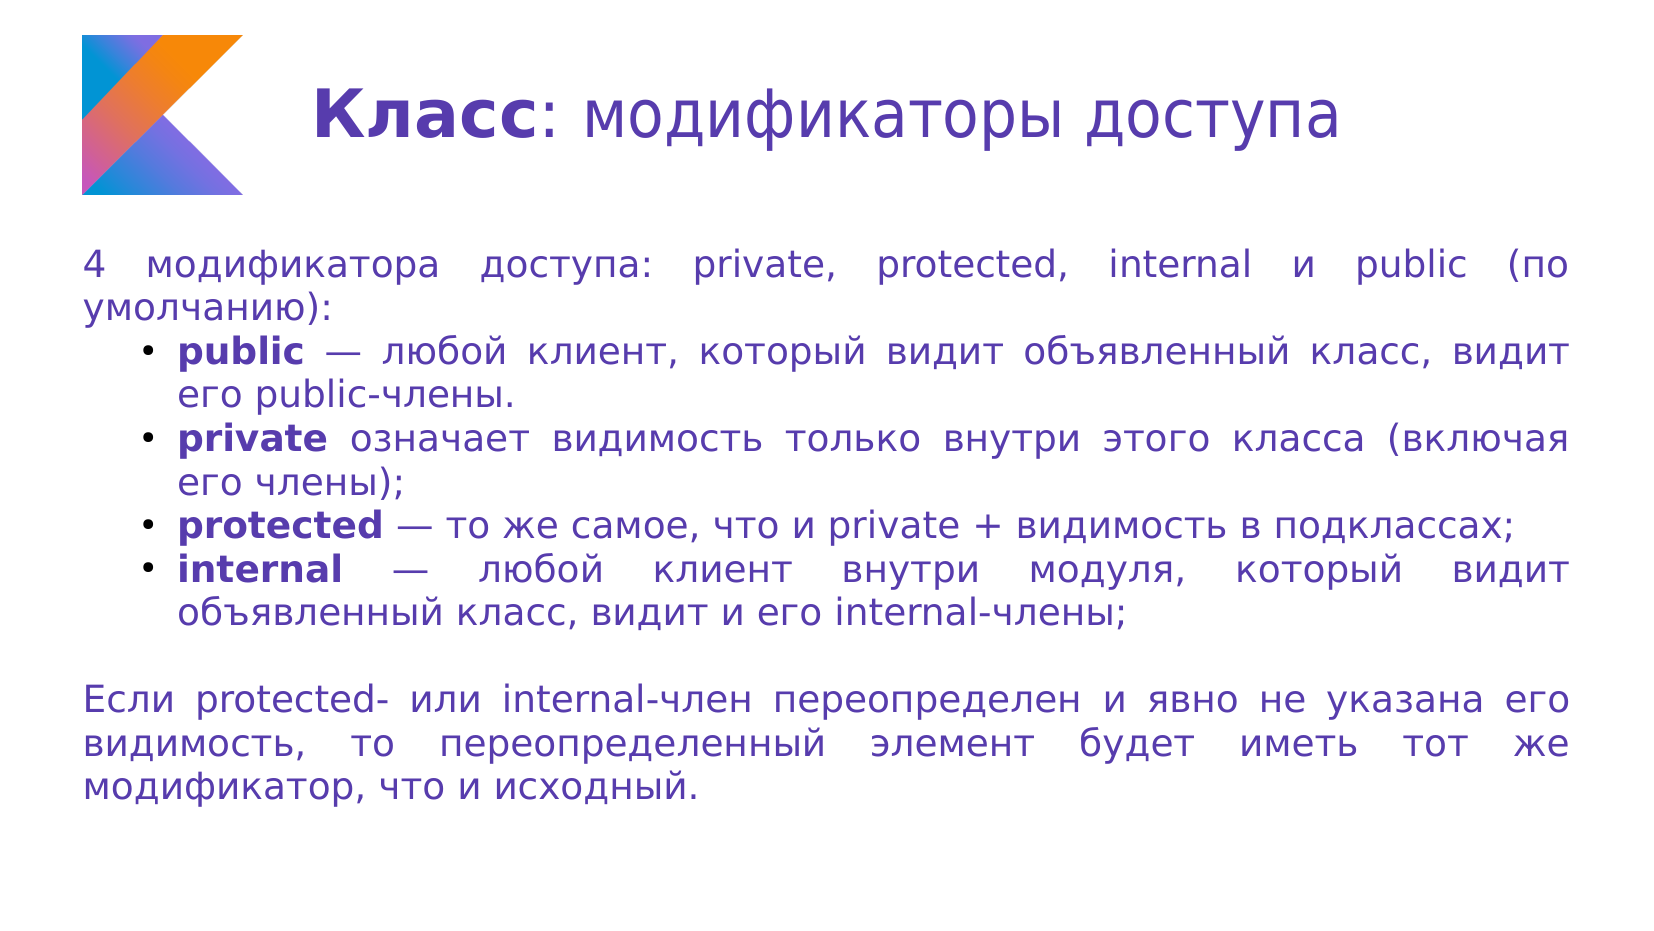

# Класс: модификаторы доступа
4 модификатора доступа: private, protected, internal и public (по умолчанию):
public — любой клиент, который видит объявленный класс, видит его public-члены.
private означает видимость только внутри этого класса (включая его члены);
protected — то же самое, что и private + видимость в подклассах;
internal — любой клиент внутри модуля, который видит объявленный класс, видит и его internal-члены;
Если protected- или internal-член переопределен и явно не указана его видимость, то переопределенный элемент будет иметь тот же модификатор, что и исходный.